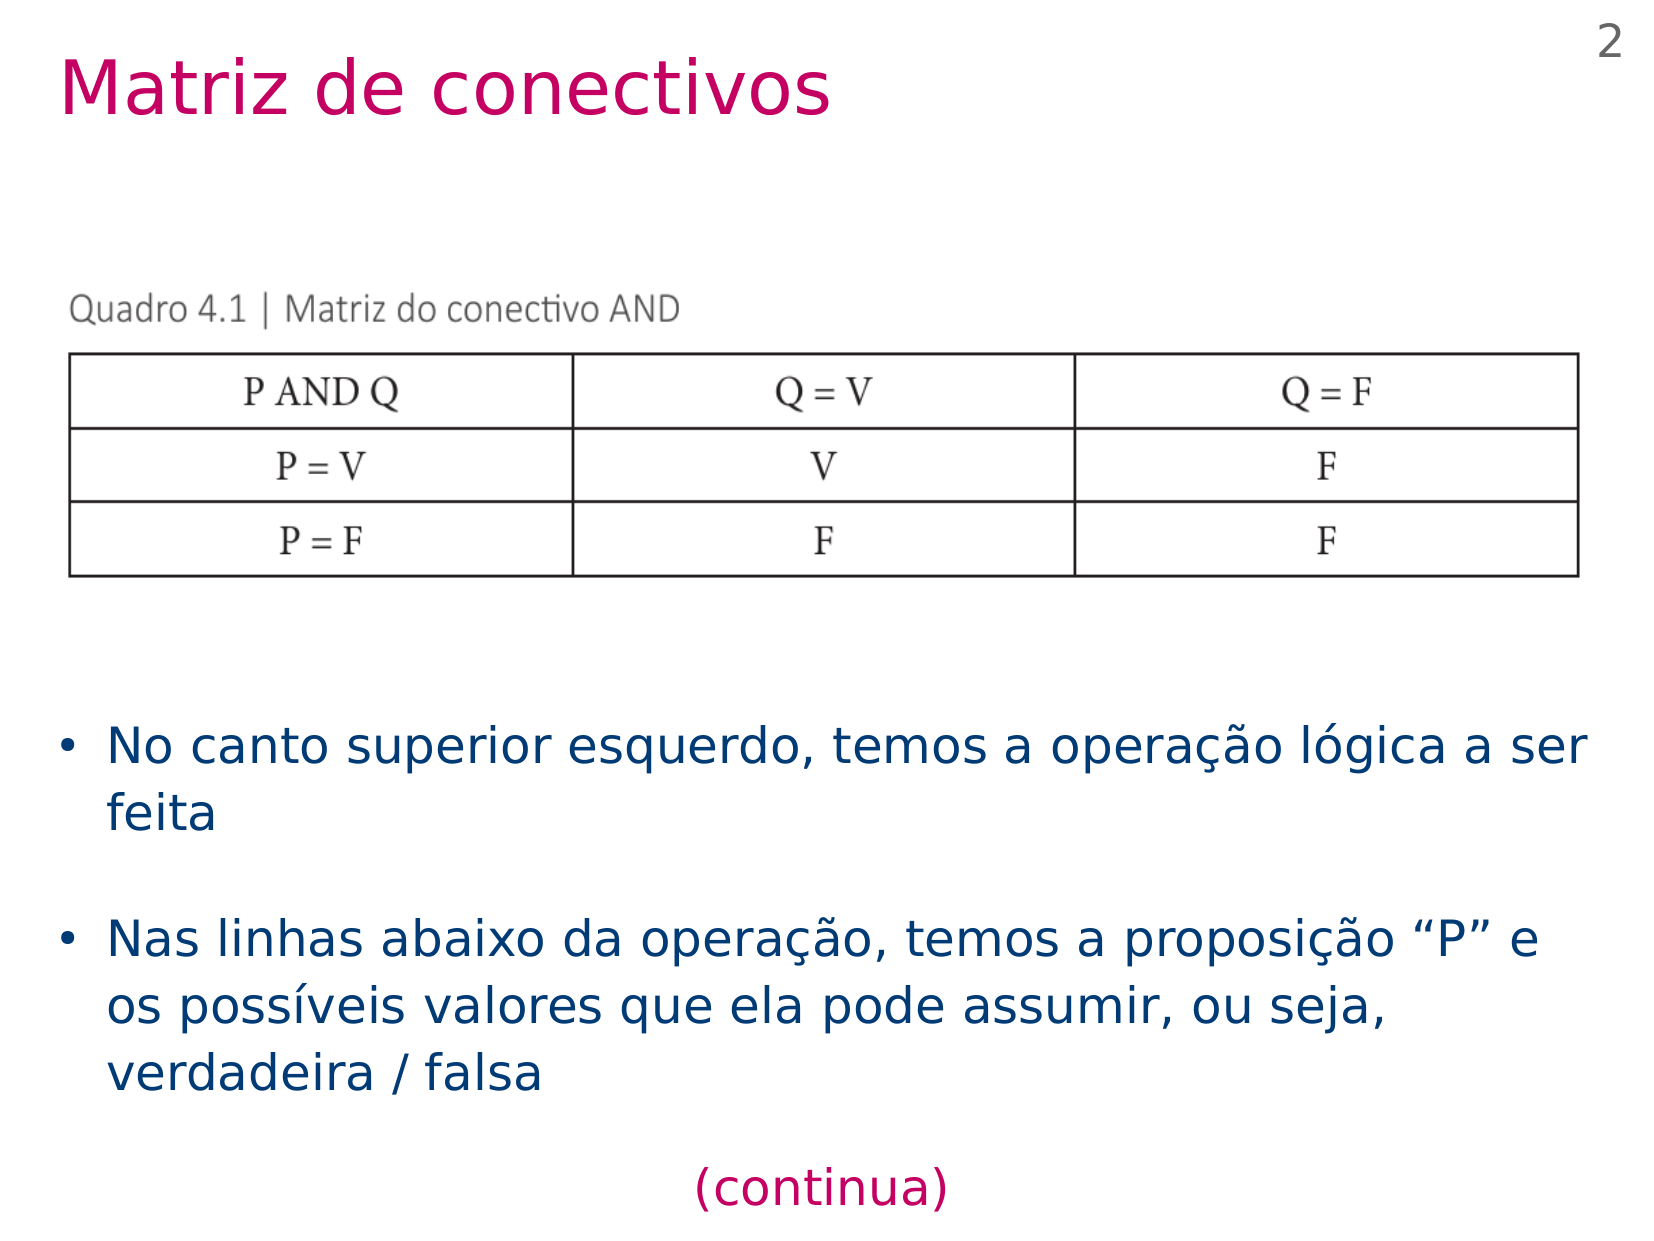

2
# Matriz de conectivos
No canto superior esquerdo, temos a operação lógica a ser feita
Nas linhas abaixo da operação, temos a proposição “P” e os possíveis valores que ela pode assumir, ou seja, verdadeira / falsa
(continua)